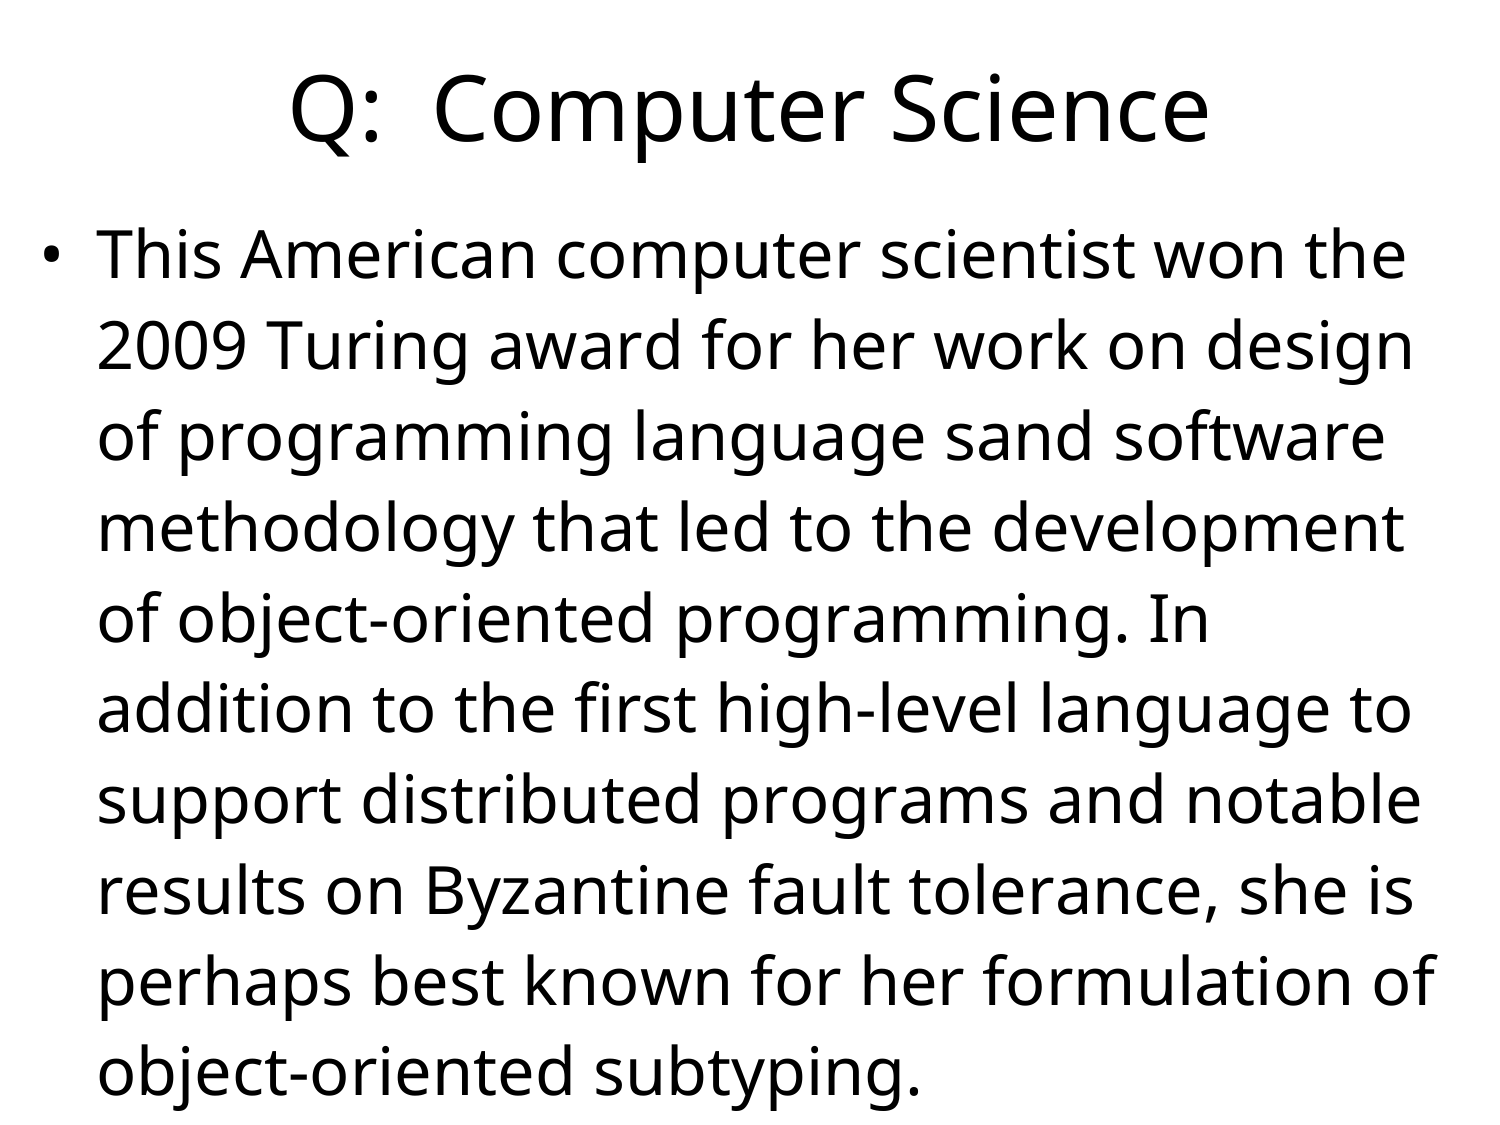

# Q: Computer Science
This American computer scientist won the 2009 Turing award for her work on design of programming language sand software methodology that led to the development of object-oriented programming. In addition to the first high-level language to support distributed programs and notable results on Byzantine fault tolerance, she is perhaps best known for her formulation of object-oriented subtyping.